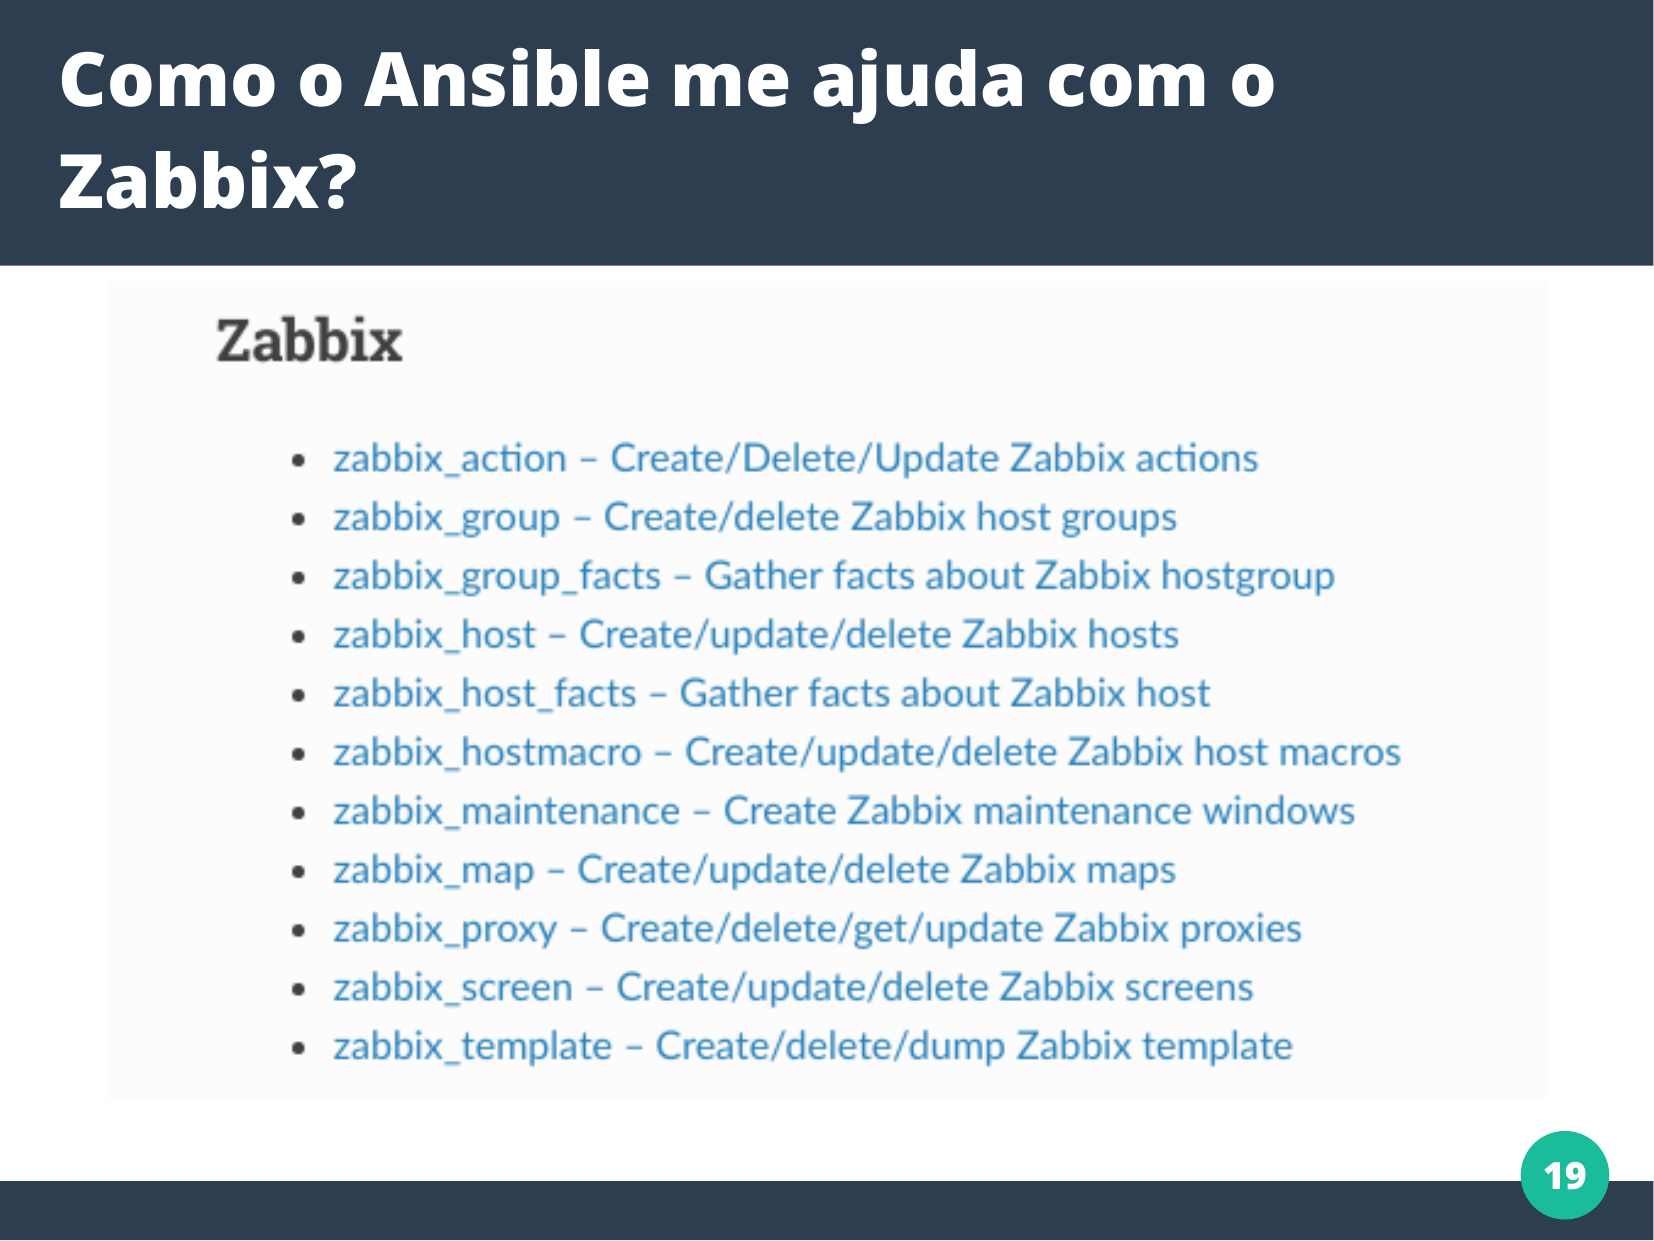

# Como o Ansible me ajuda com o Zabbix?
19